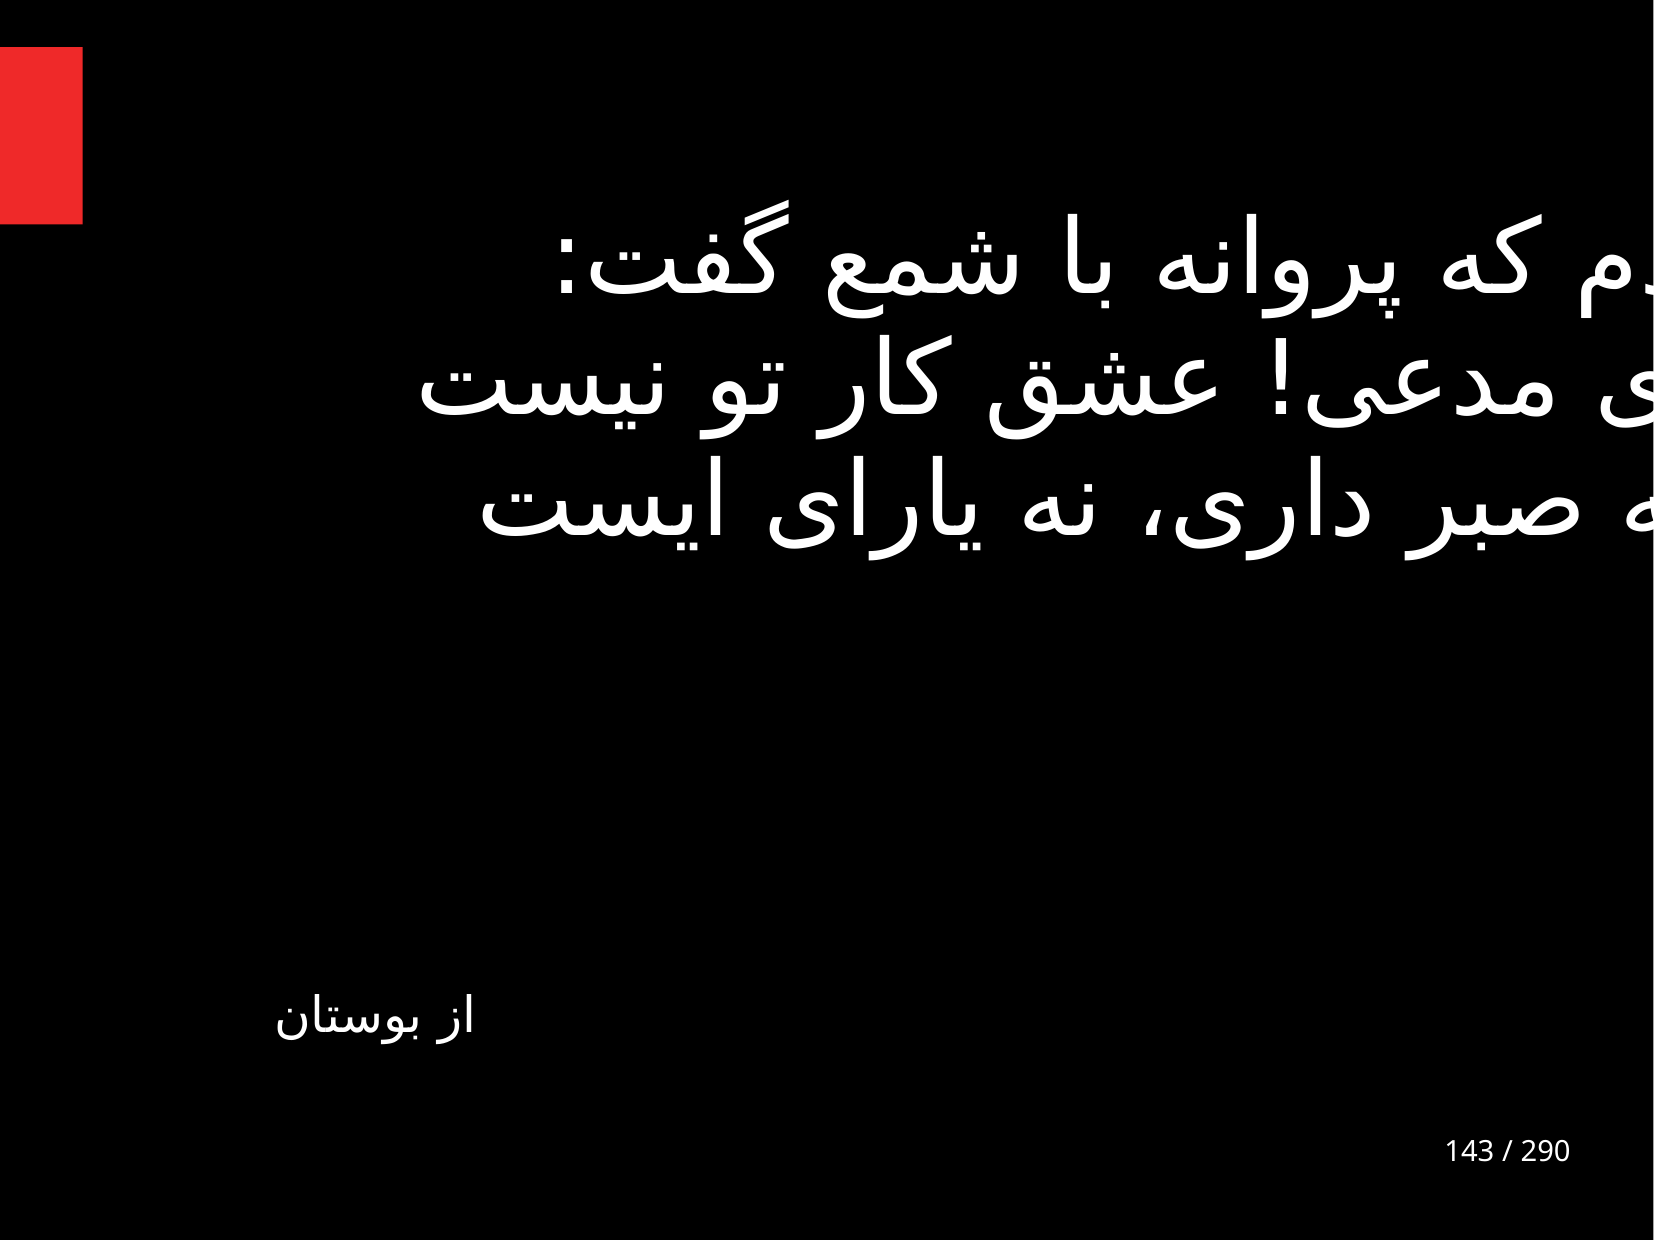

شنیدم که پروانه با شمع گفت:
که ای مدعی! عشق کار تو نیست
که نه صبر داری، نه یارای ایست
از بوستان
143